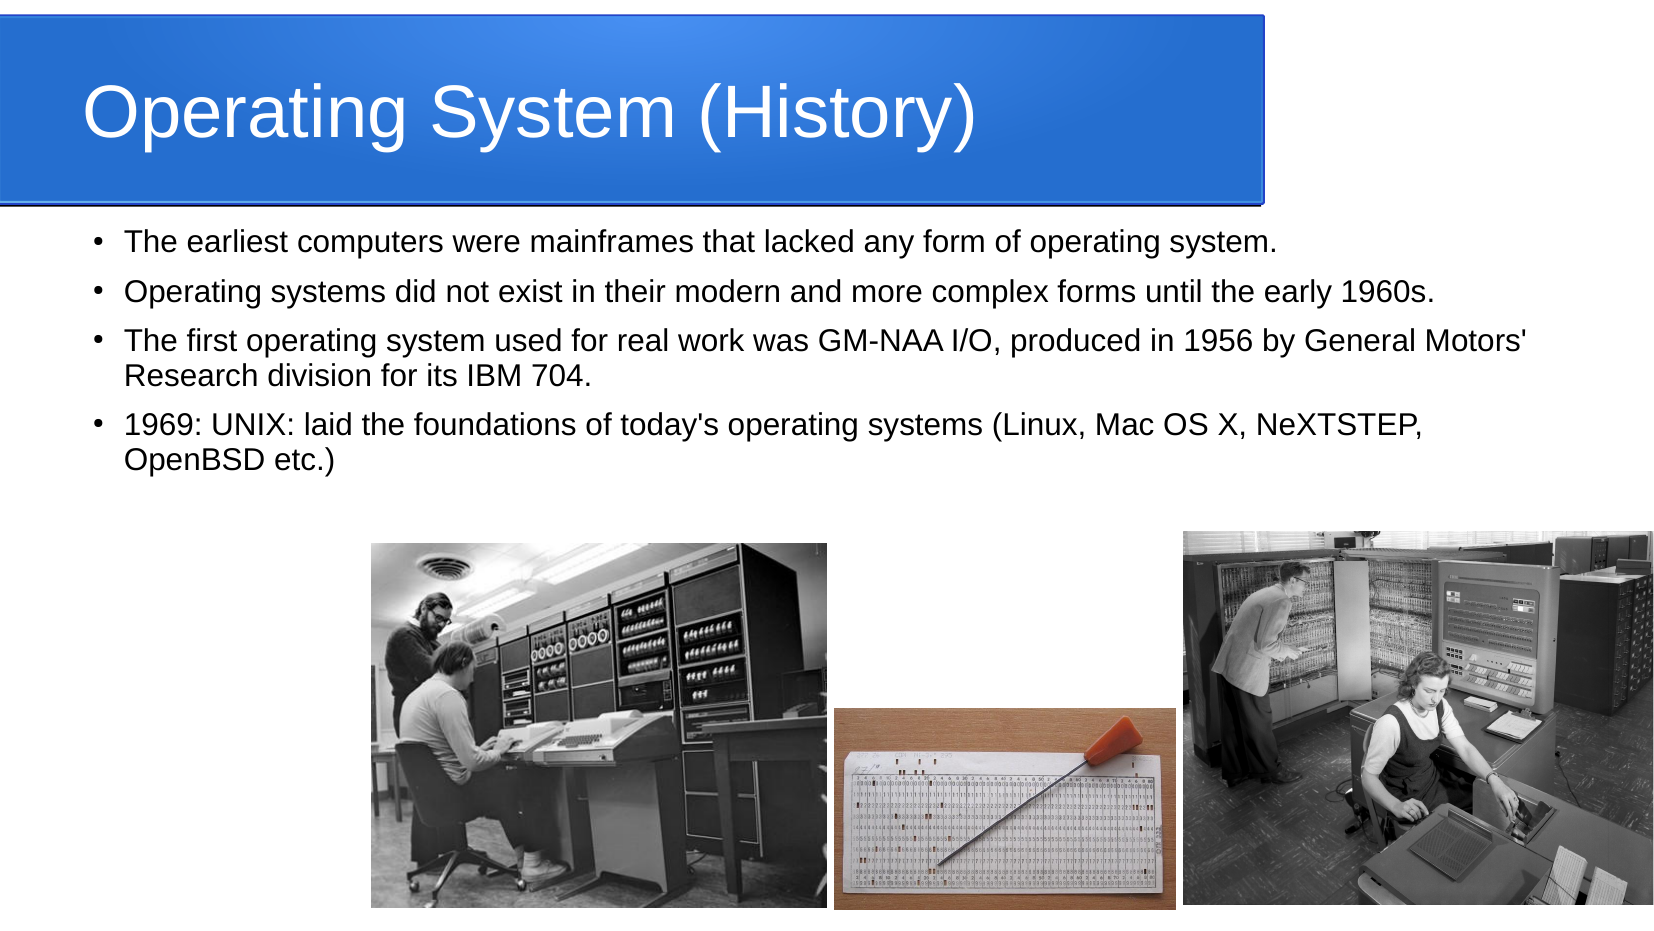

# Operating System (History)
The earliest computers were mainframes that lacked any form of operating system.
Operating systems did not exist in their modern and more complex forms until the early 1960s.
The first operating system used for real work was GM-NAA I/O, produced in 1956 by General Motors' Research division for its IBM 704.
1969: UNIX: laid the foundations of today's operating systems (Linux, Mac OS X, NeXTSTEP, OpenBSD etc.)